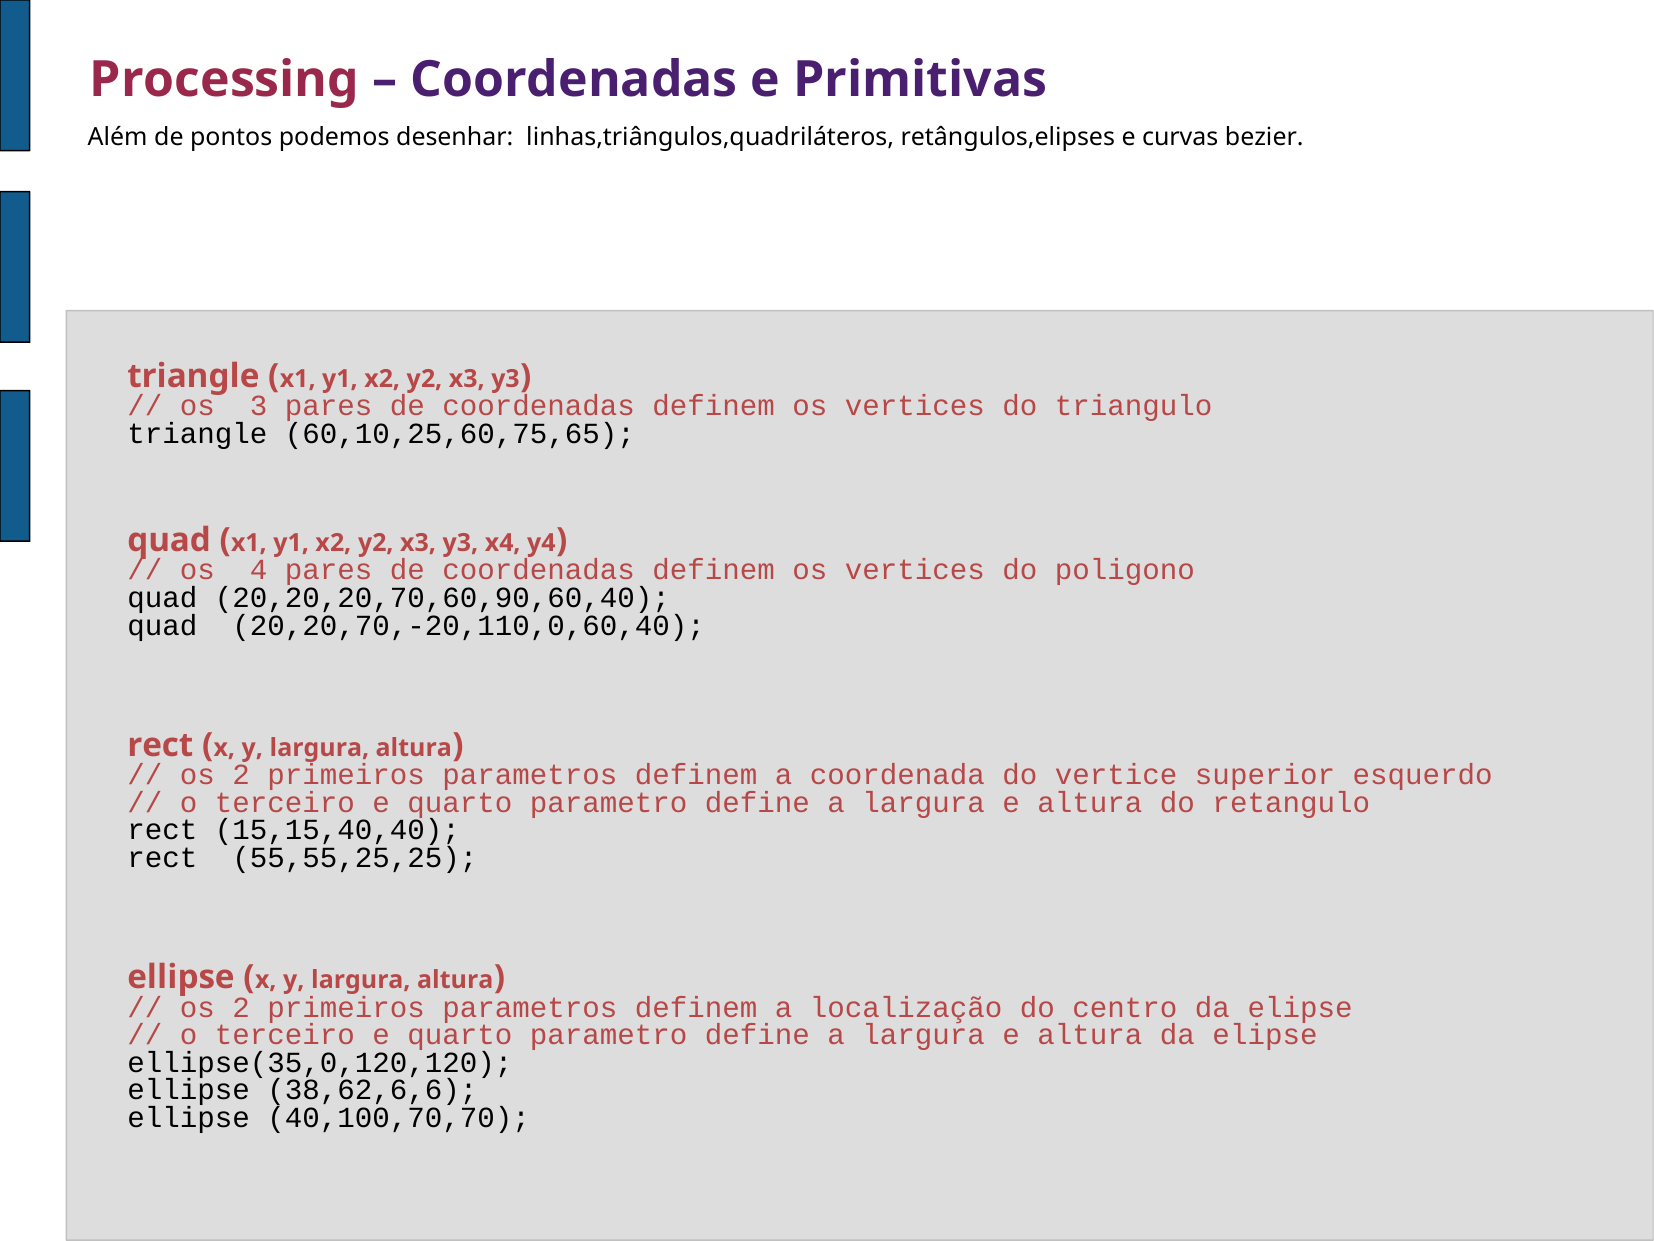

Processing – Coordenadas e Primitivas
Além de pontos podemos desenhar: linhas,triângulos,quadriláteros, retângulos,elipses e curvas bezier.
triangle (x1, y1, x2, y2, x3, y3)
// os 3 pares de coordenadas definem os vertices do triangulo
triangle (60,10,25,60,75,65);
quad (x1, y1, x2, y2, x3, y3, x4, y4)
// os 4 pares de coordenadas definem os vertices do poligono
quad (20,20,20,70,60,90,60,40);
quad (20,20,70,-20,110,0,60,40);
rect (x, y, largura, altura)
// os 2 primeiros parametros definem a coordenada do vertice superior esquerdo
// o terceiro e quarto parametro define a largura e altura do retangulo
rect (15,15,40,40);
rect (55,55,25,25);
ellipse (x, y, largura, altura)
// os 2 primeiros parametros definem a localização do centro da elipse
// o terceiro e quarto parametro define a largura e altura da elipse
ellipse(35,0,120,120);
ellipse (38,62,6,6);
ellipse (40,100,70,70);